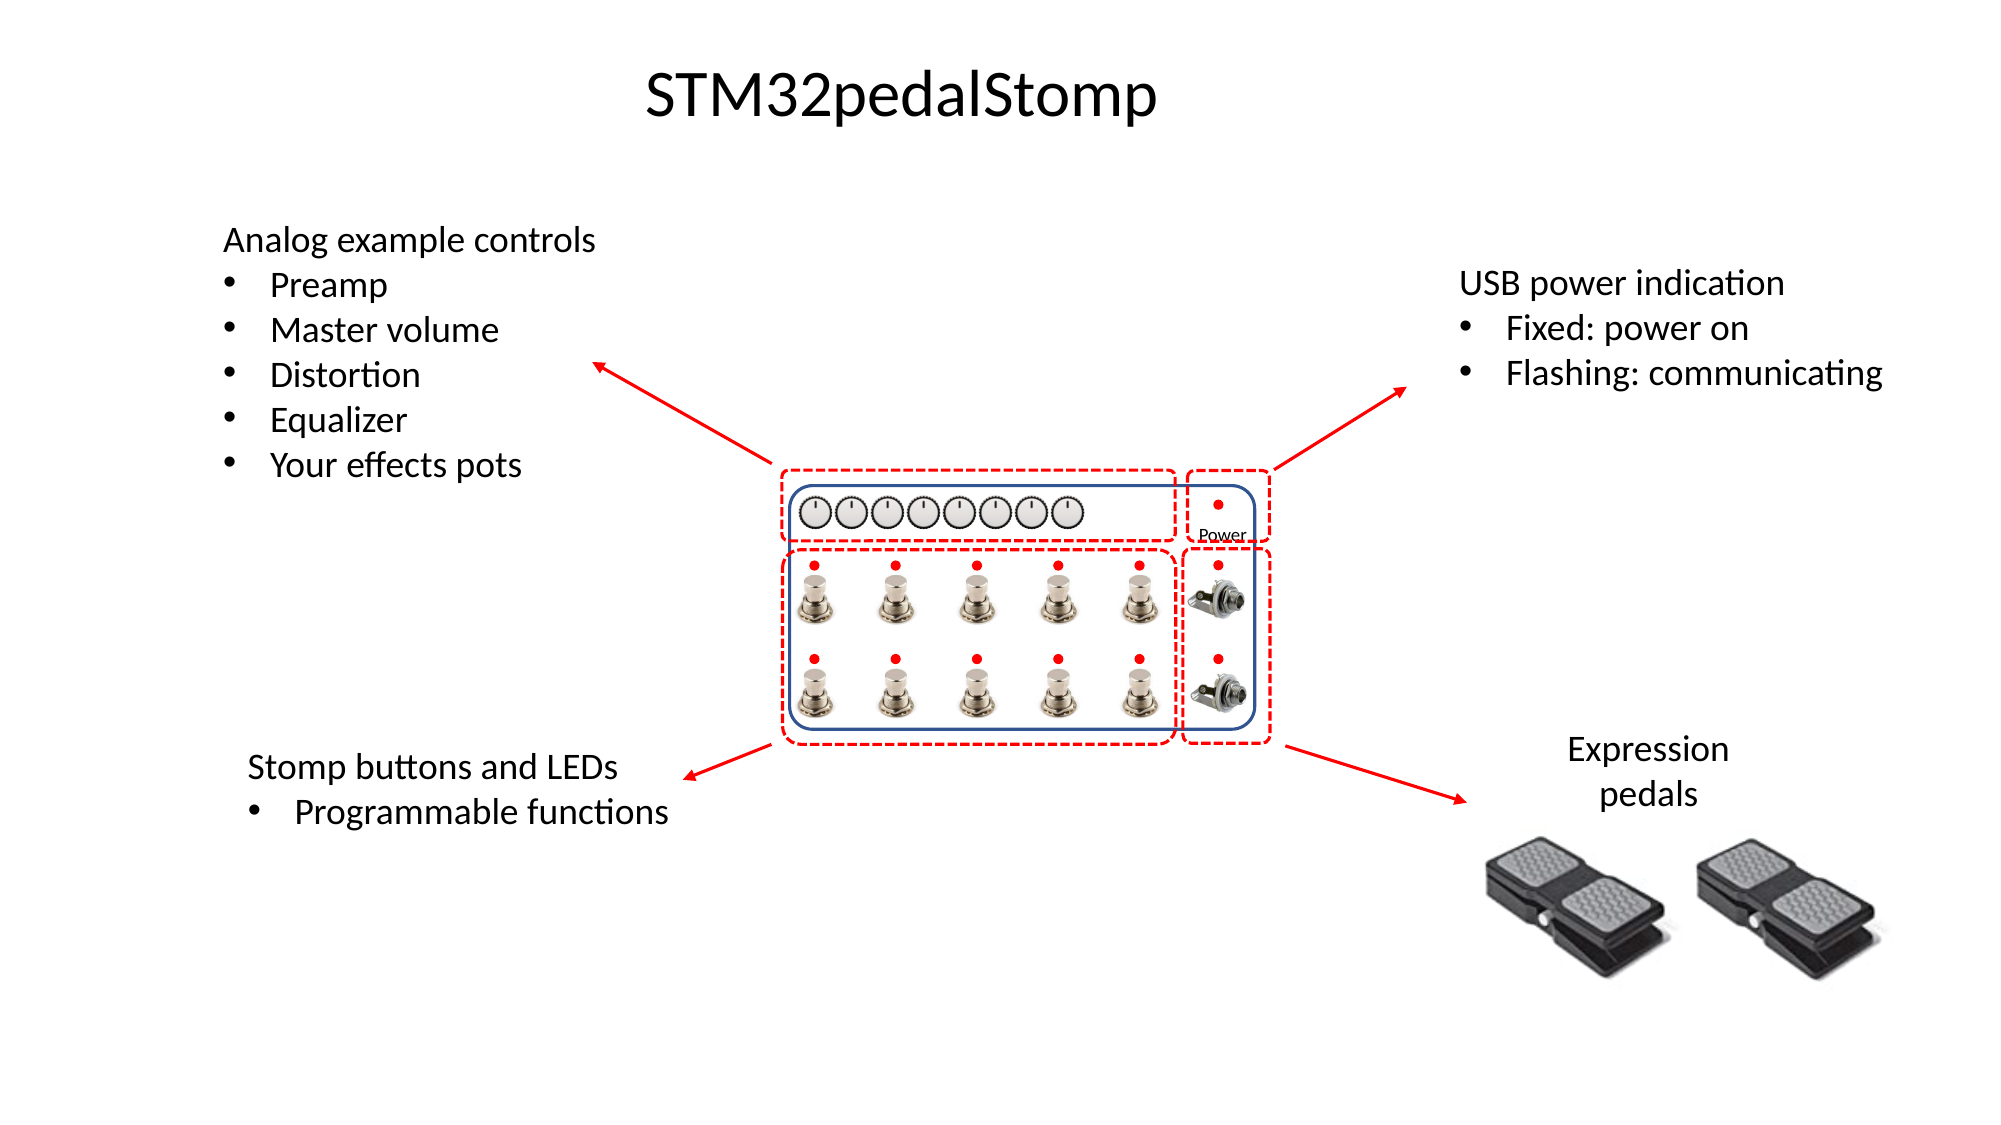

STM32pedalStomp
Analog example controls
Preamp
Master volume
Distortion
Equalizer
Your effects pots
USB power indication
Fixed: power on
Flashing: communicating
Power
Expression
pedals
Stomp buttons and LEDs
Programmable functions